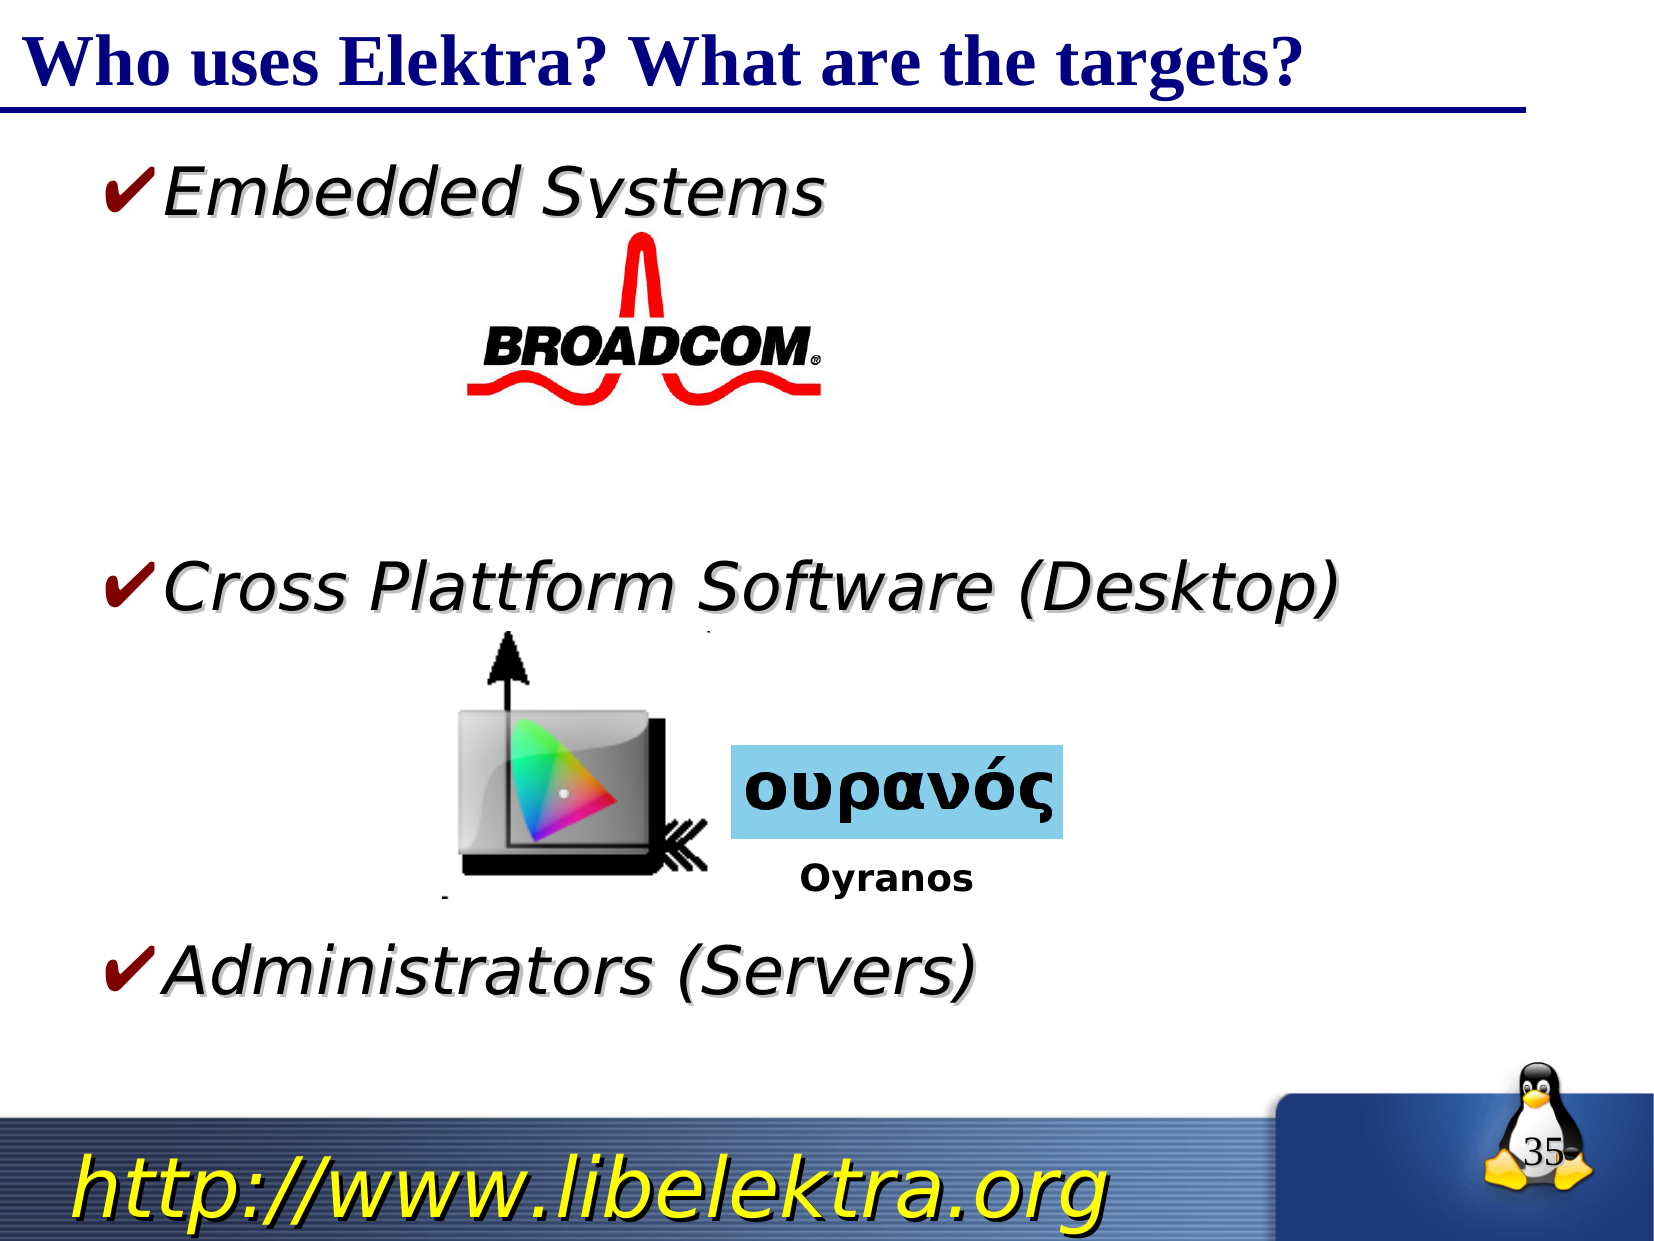

Who uses Elektra? What are the targets?
Embedded Systems
Cross Plattform Software (Desktop)
Oyranos
Administrators (Servers)